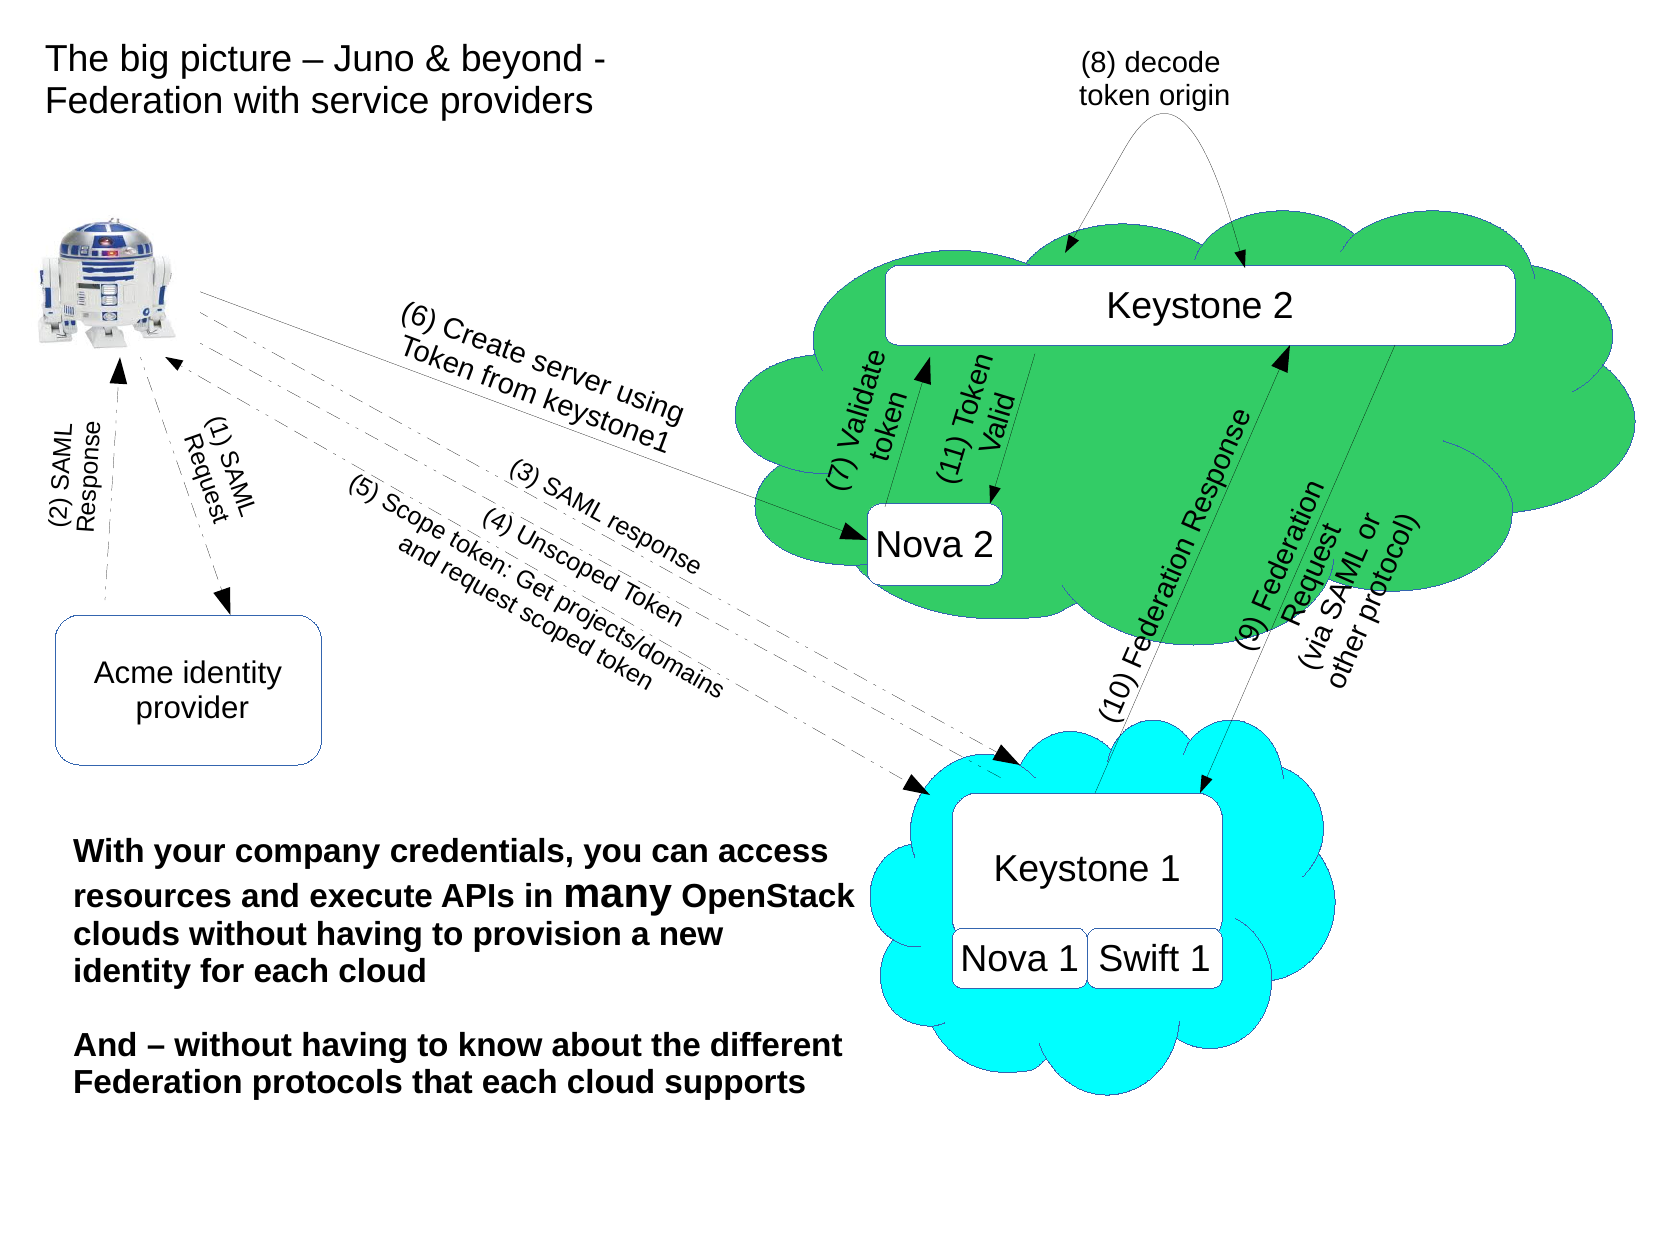

The big picture – Juno & beyond -
Federation with service providers
(8) decode
token origin
Keystone 2
(6) Create server using
 Token from keystone1
(3) SAML response
(4) Unscoped Token
(10) Federation Response
(9) Federation
Request
(via SAML or
other protocol)
(11) Token
Valid
(5) Scope token: Get projects/domains
and request scoped token
(7) Validate
token
(2) SAML
Response
(1) SAML
Request
Nova 2
Acme identity
 provider
Keystone 1
With your company credentials, you can access
resources and execute APIs in many OpenStack
clouds without having to provision a new
identity for each cloud
And – without having to know about the different
Federation protocols that each cloud supports
Nova 1
Swift 1